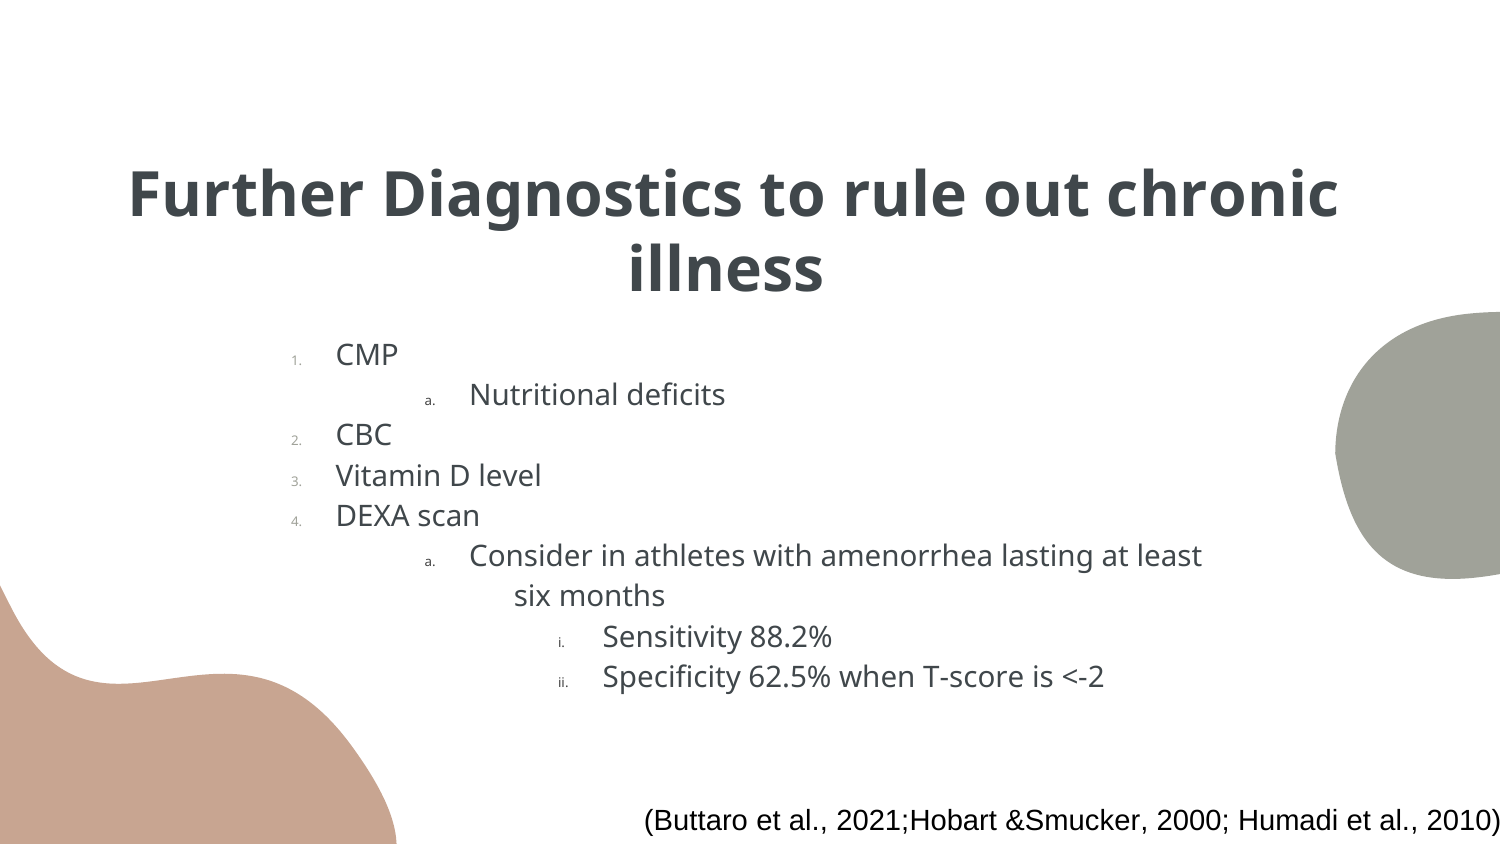

Further Diagnostics to rule out chronic illness
# CMP
Nutritional deficits
CBC
Vitamin D level
DEXA scan
Consider in athletes with amenorrhea lasting at least six months
Sensitivity 88.2%
Specificity 62.5% when T-score is <-2
(Buttaro et al., 2021;Hobart &Smucker, 2000; Humadi et al., 2010)